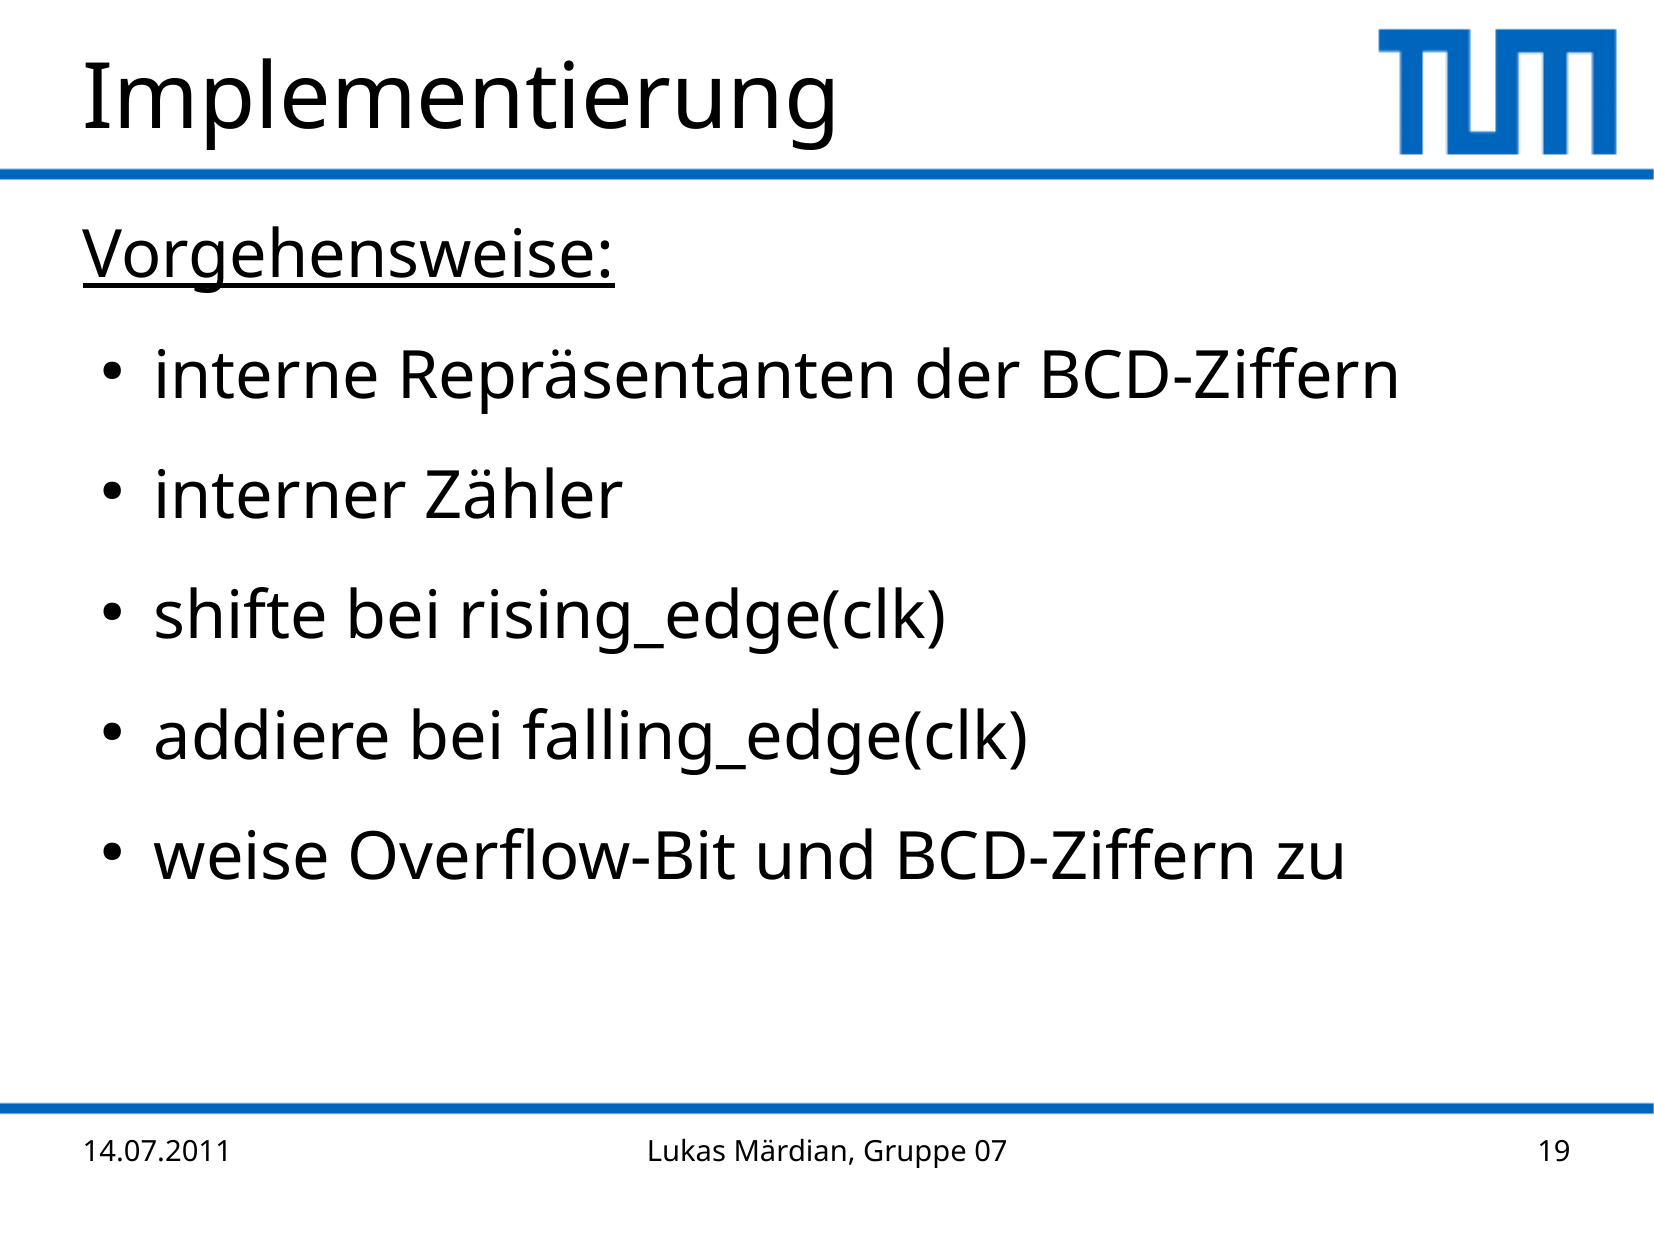

# Implementierung
Vorgehensweise:
interne Repräsentanten der BCD-Ziffern
interner Zähler
shifte bei rising_edge(clk)
addiere bei falling_edge(clk)
weise Overflow-Bit und BCD-Ziffern zu
14.07.2011
Lukas Märdian, Gruppe 07
19